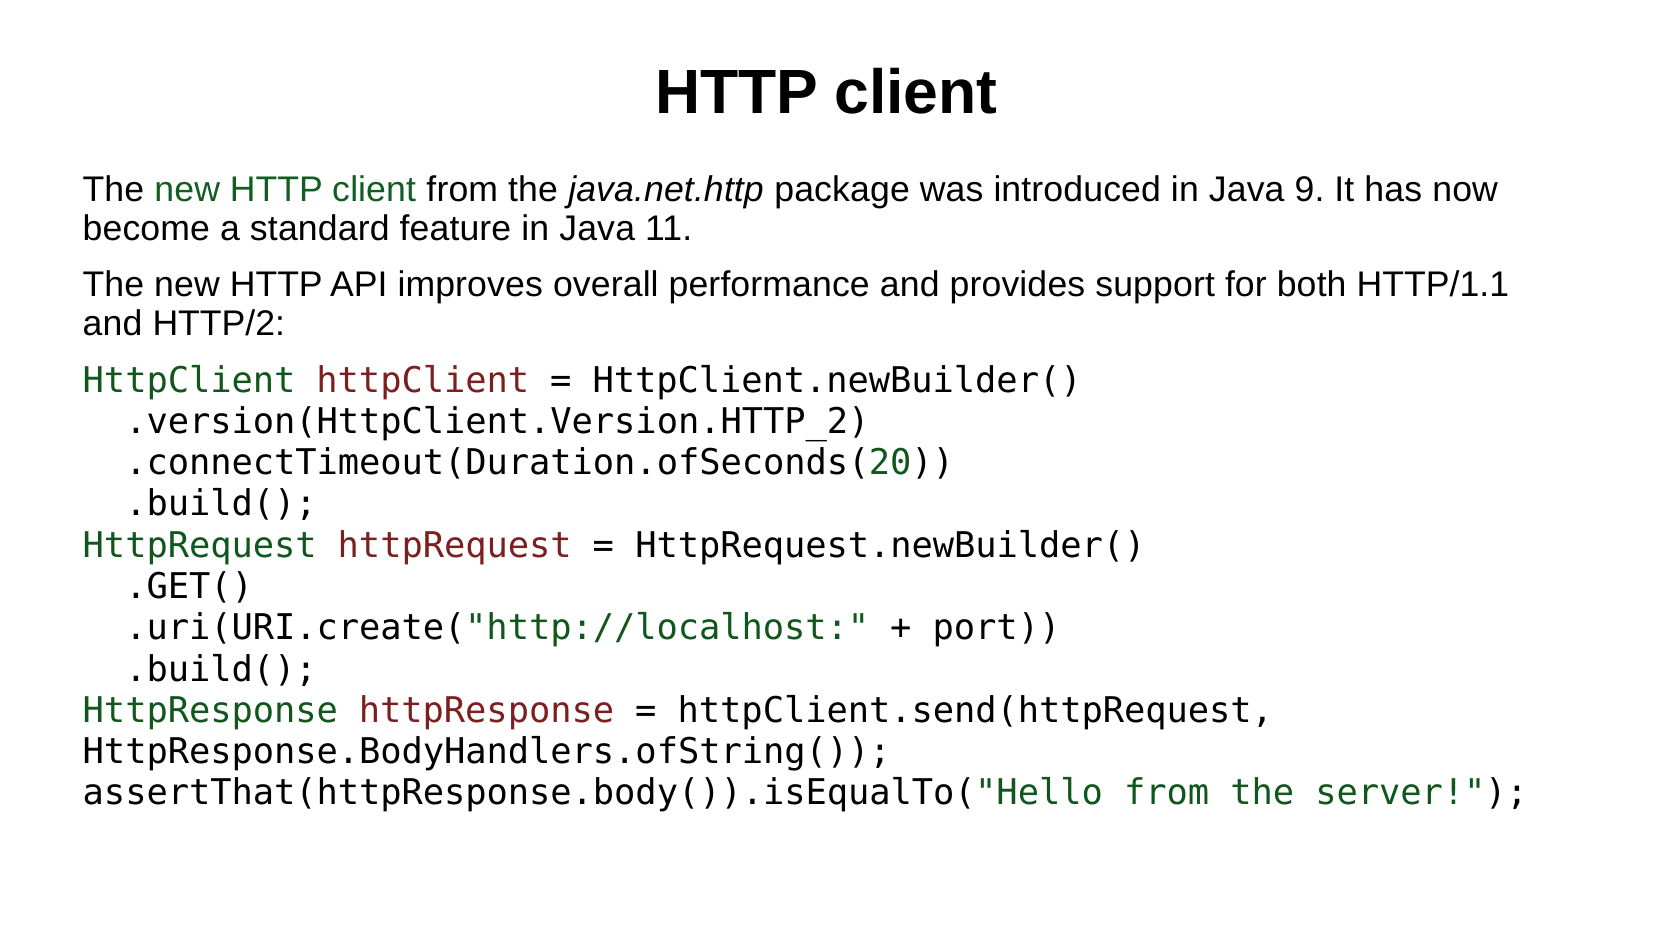

# HTTP client
The new HTTP client from the java.net.http package was introduced in Java 9. It has now become a standard feature in Java 11.
The new HTTP API improves overall performance and provides support for both HTTP/1.1 and HTTP/2:
HttpClient httpClient = HttpClient.newBuilder()
 .version(HttpClient.Version.HTTP_2)
 .connectTimeout(Duration.ofSeconds(20))
 .build();
HttpRequest httpRequest = HttpRequest.newBuilder()
 .GET()
 .uri(URI.create("http://localhost:" + port))
 .build();
HttpResponse httpResponse = httpClient.send(httpRequest, HttpResponse.BodyHandlers.ofString());
assertThat(httpResponse.body()).isEqualTo("Hello from the server!");